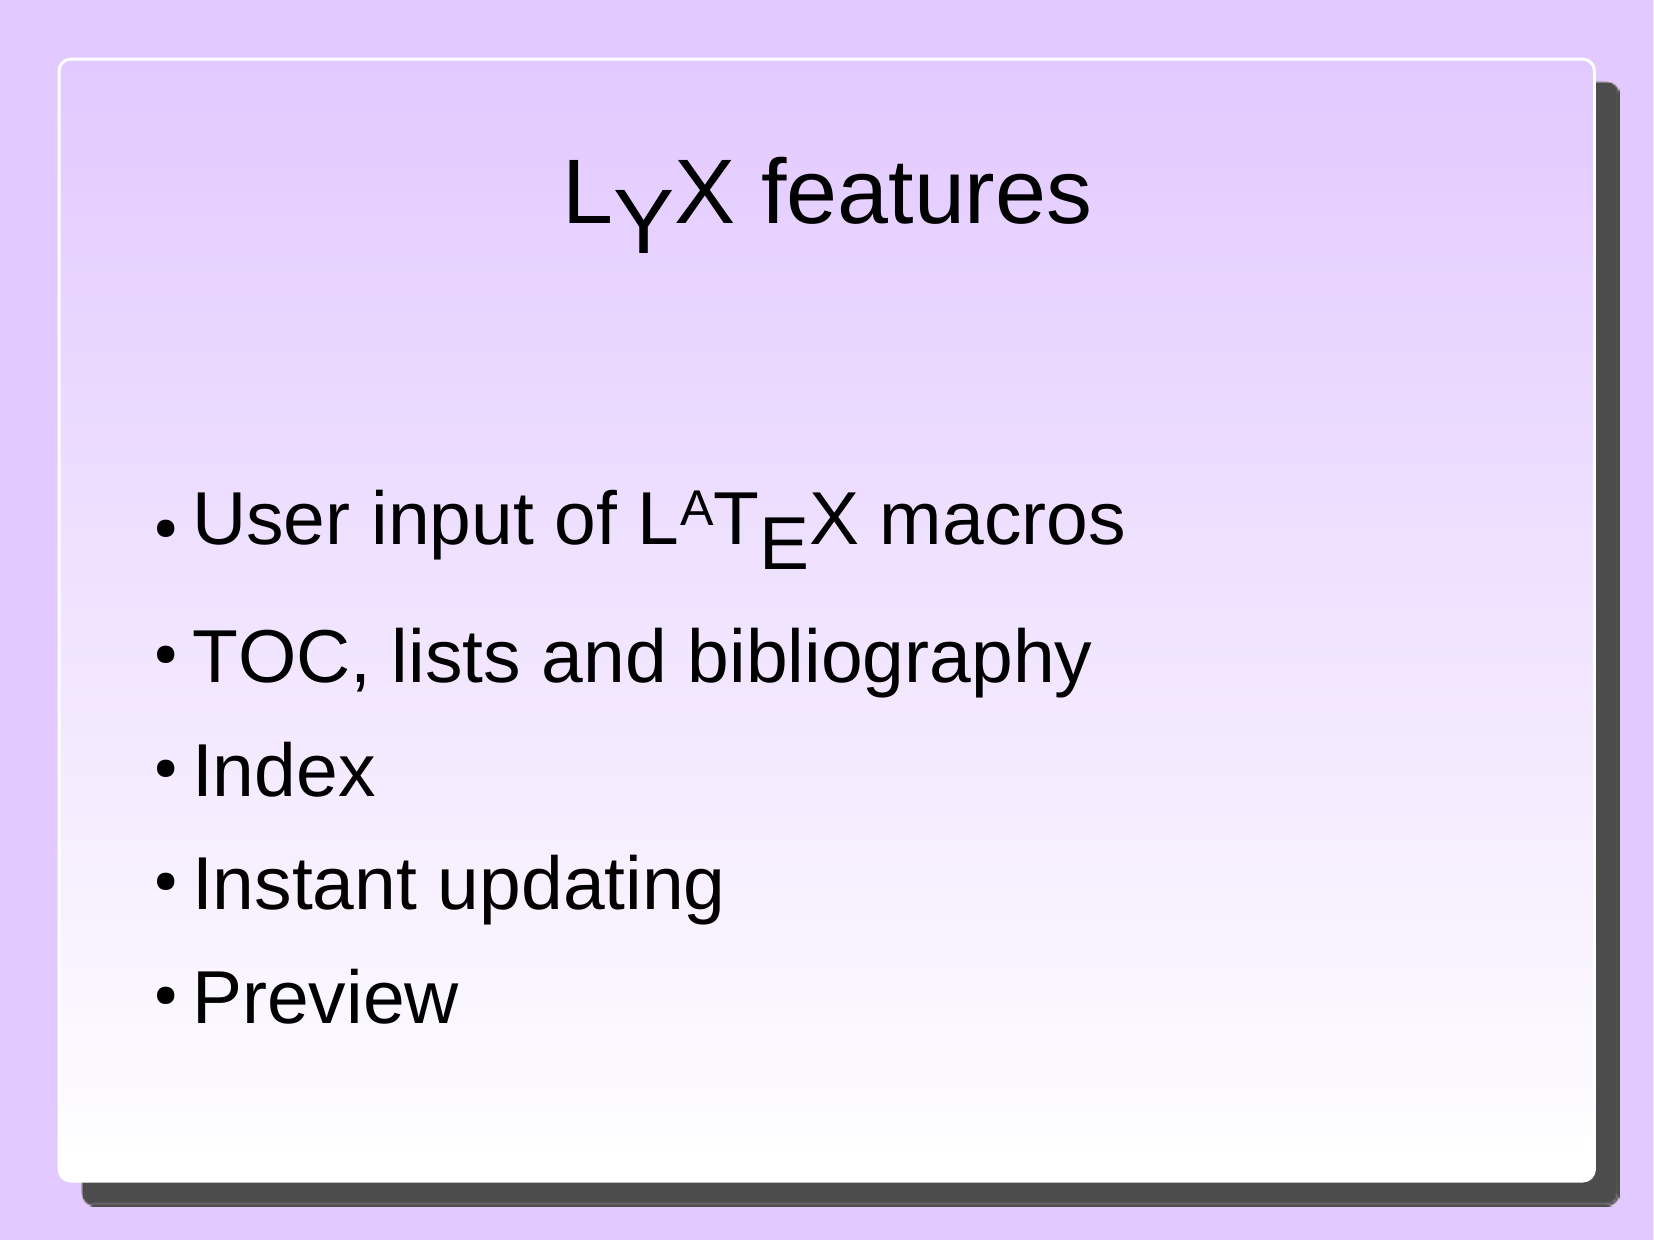

# LYX features
User input of LATEX macros
TOC, lists and bibliography
Index
Instant updating
Preview